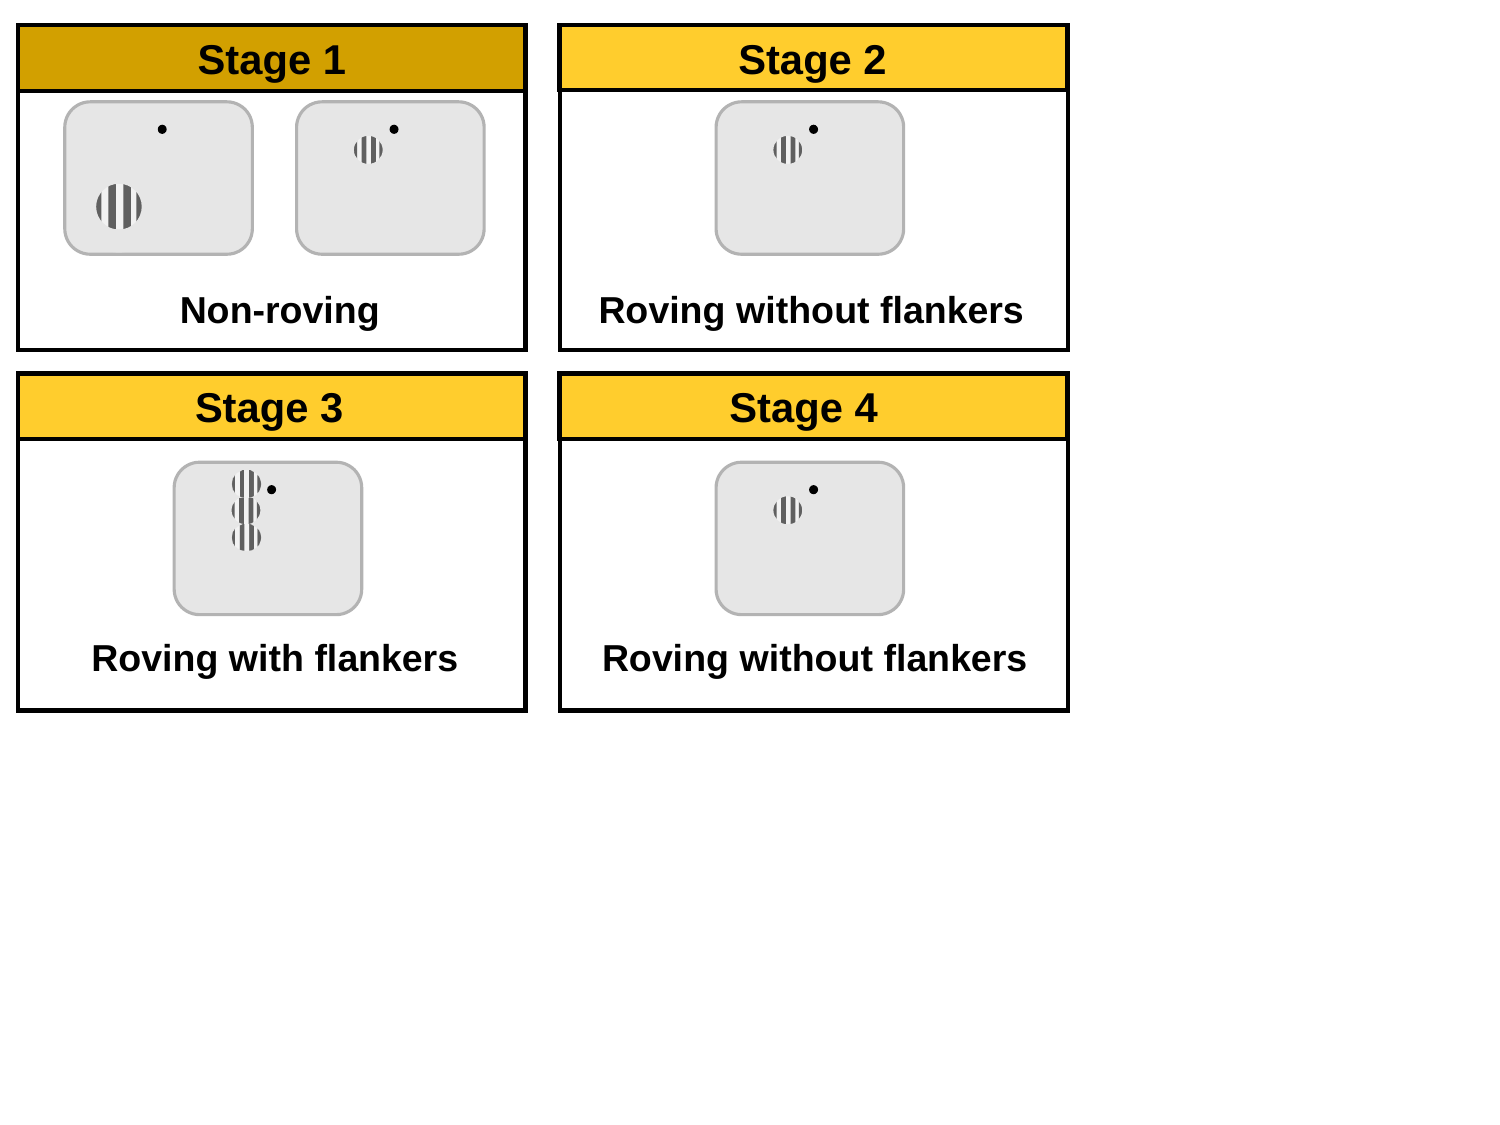

Stage 1
Stage 2
Non-roving
Roving without flankers
Stage 3
Stage 4
Roving with flankers
Roving without flankers